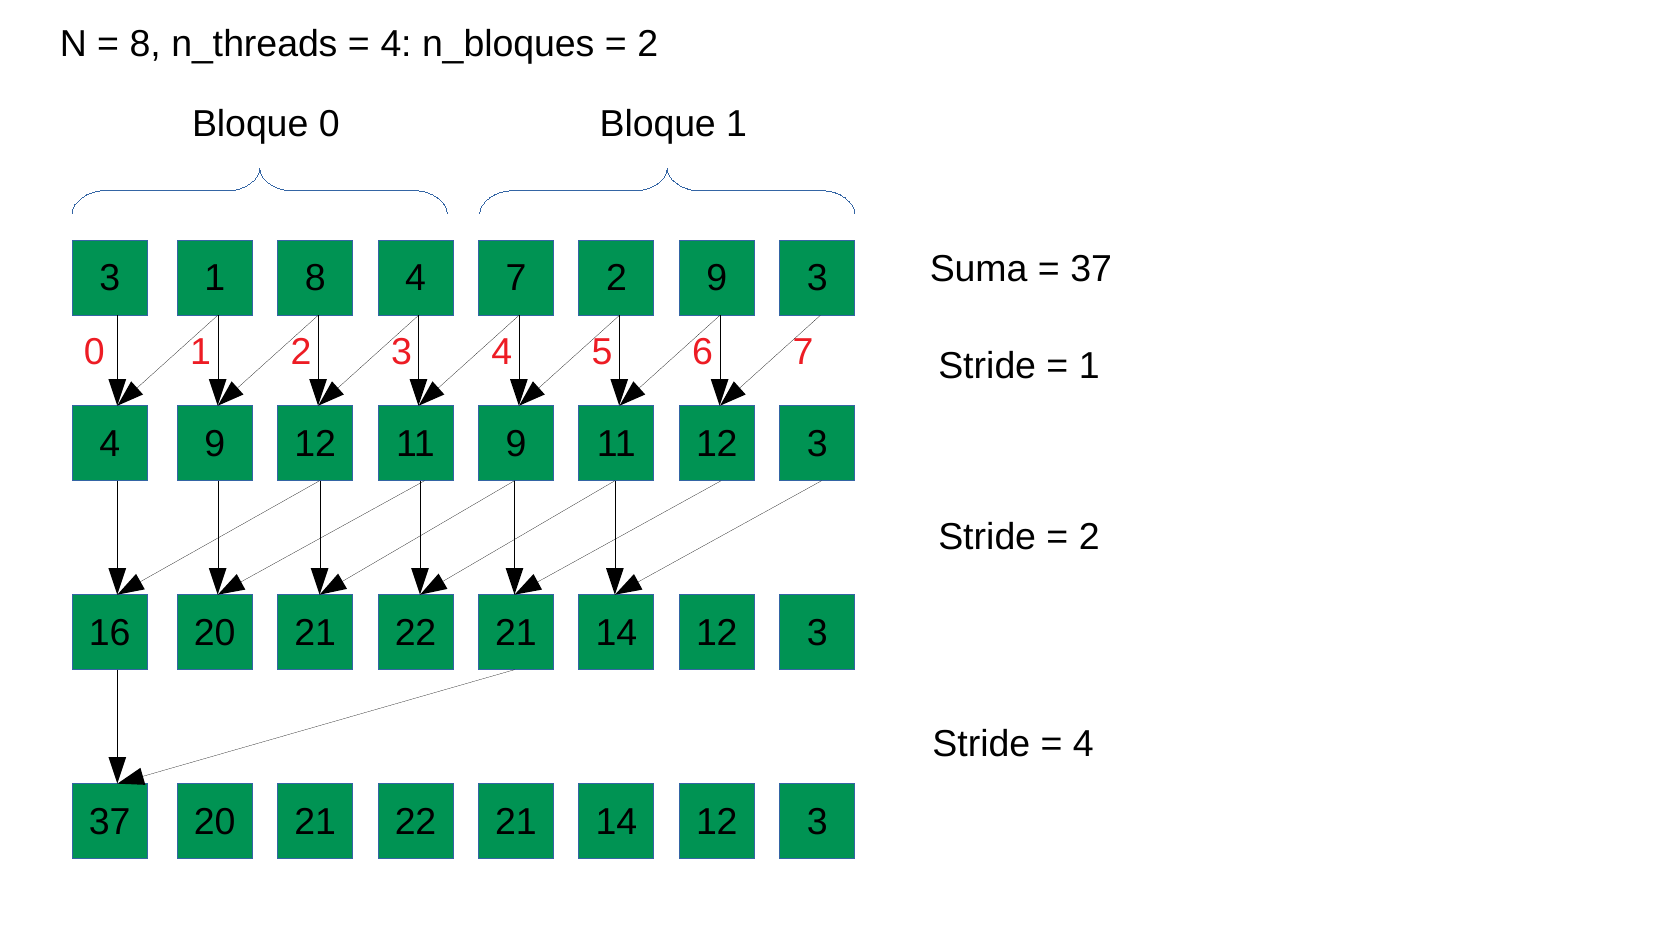

N = 8, n_threads = 4: n_bloques = 2
Bloque 0
Bloque 1
Suma = 37
3
1
8
4
7
2
9
3
0
1
2
3
4
5
6
7
Stride = 1
4
9
12
11
9
11
12
3
Stride = 2
16
20
21
22
21
14
12
3
Stride = 4
37
20
21
22
21
14
12
3